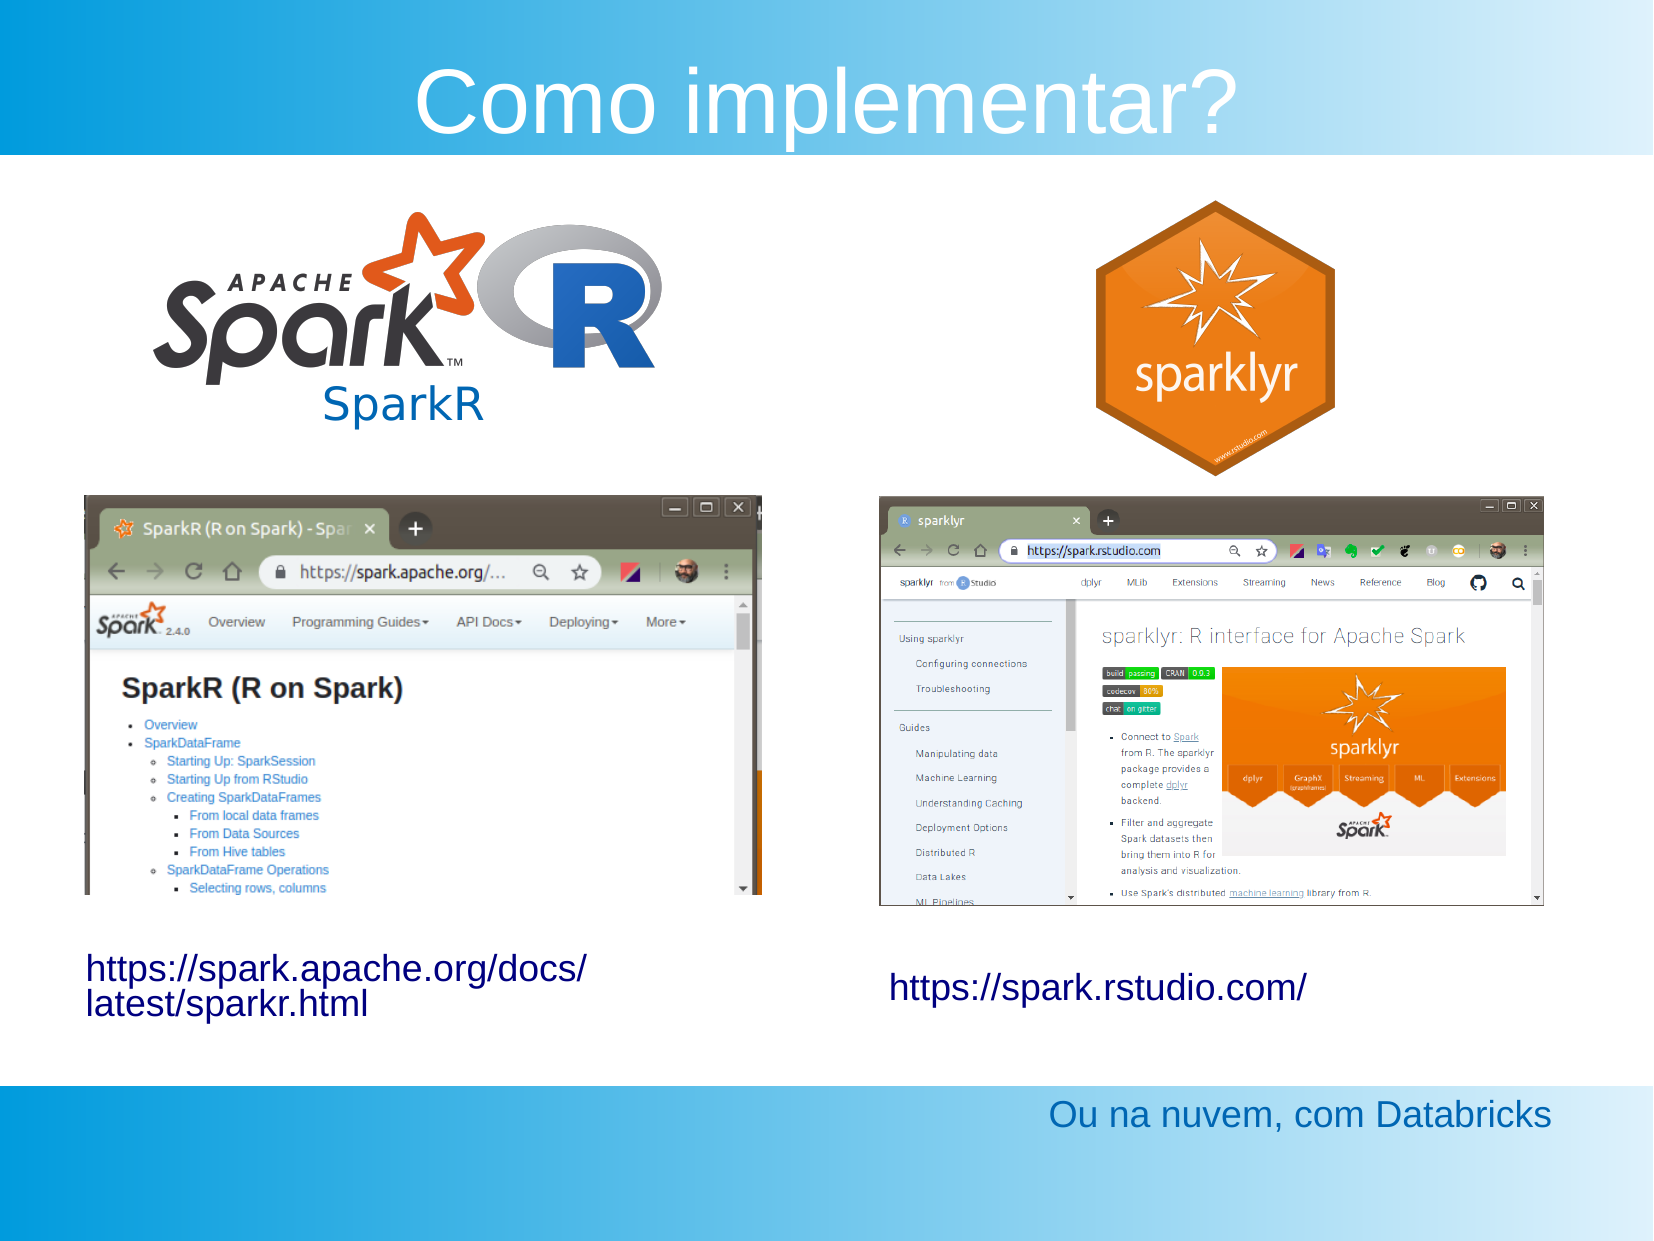

# Como implementar?
SparkR
https://spark.apache.org/docs/latest/sparkr.html
https://spark.rstudio.com/
Ou na nuvem, com Databricks